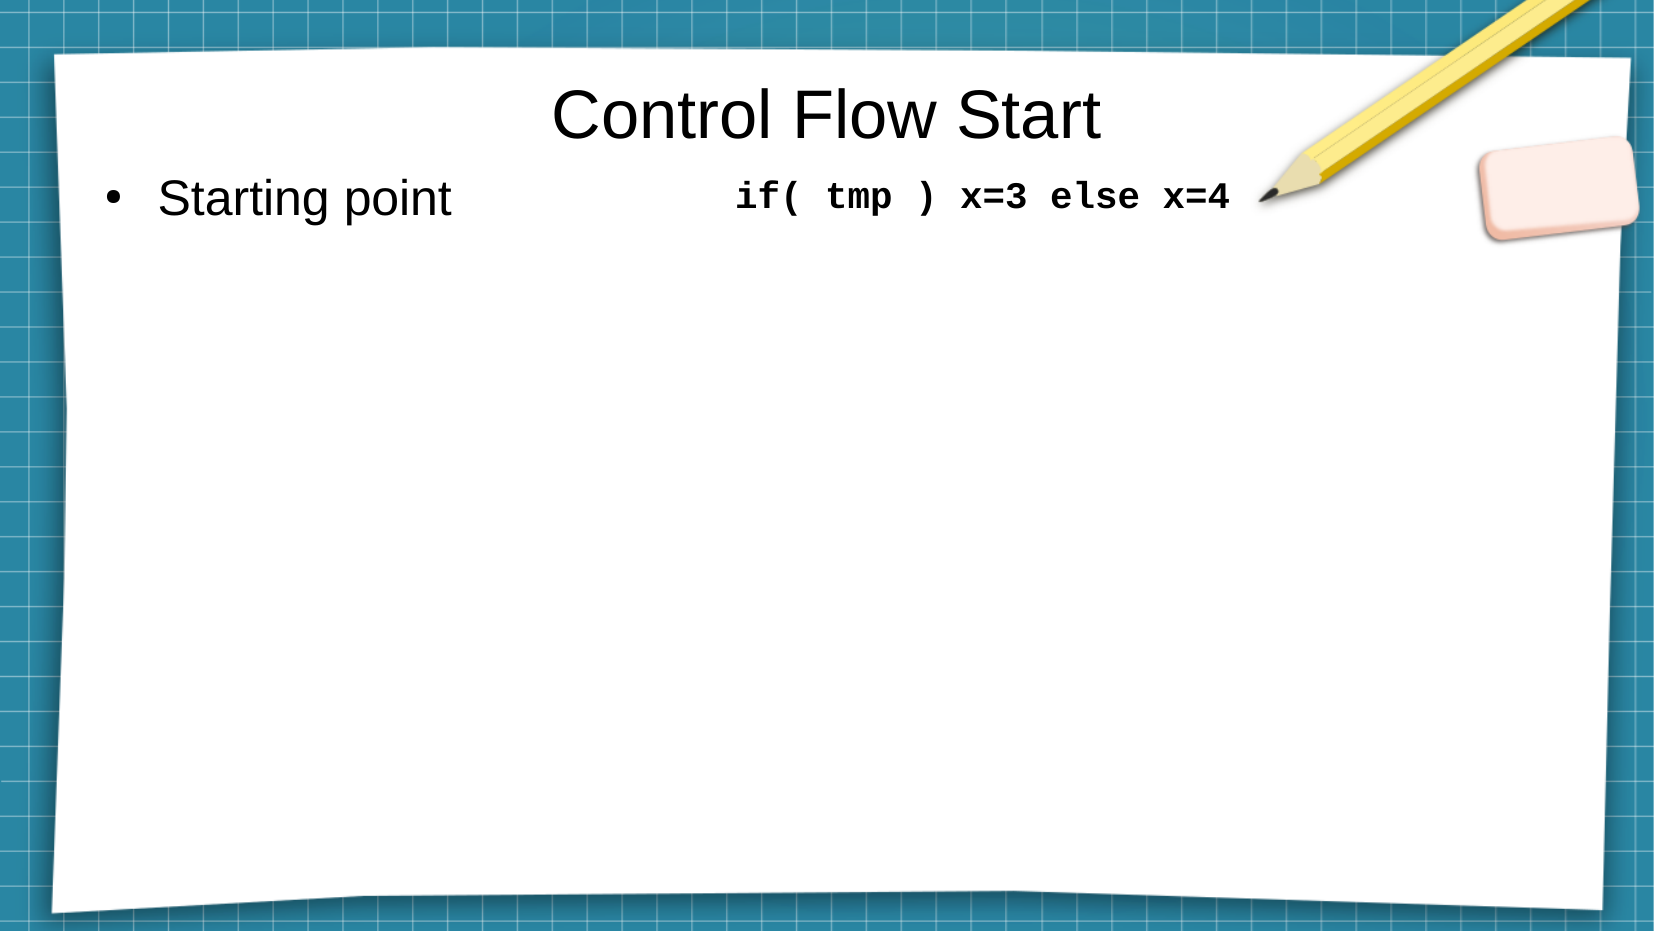

# Control Flow Start
Starting point
if( tmp ) x=3 else x=4